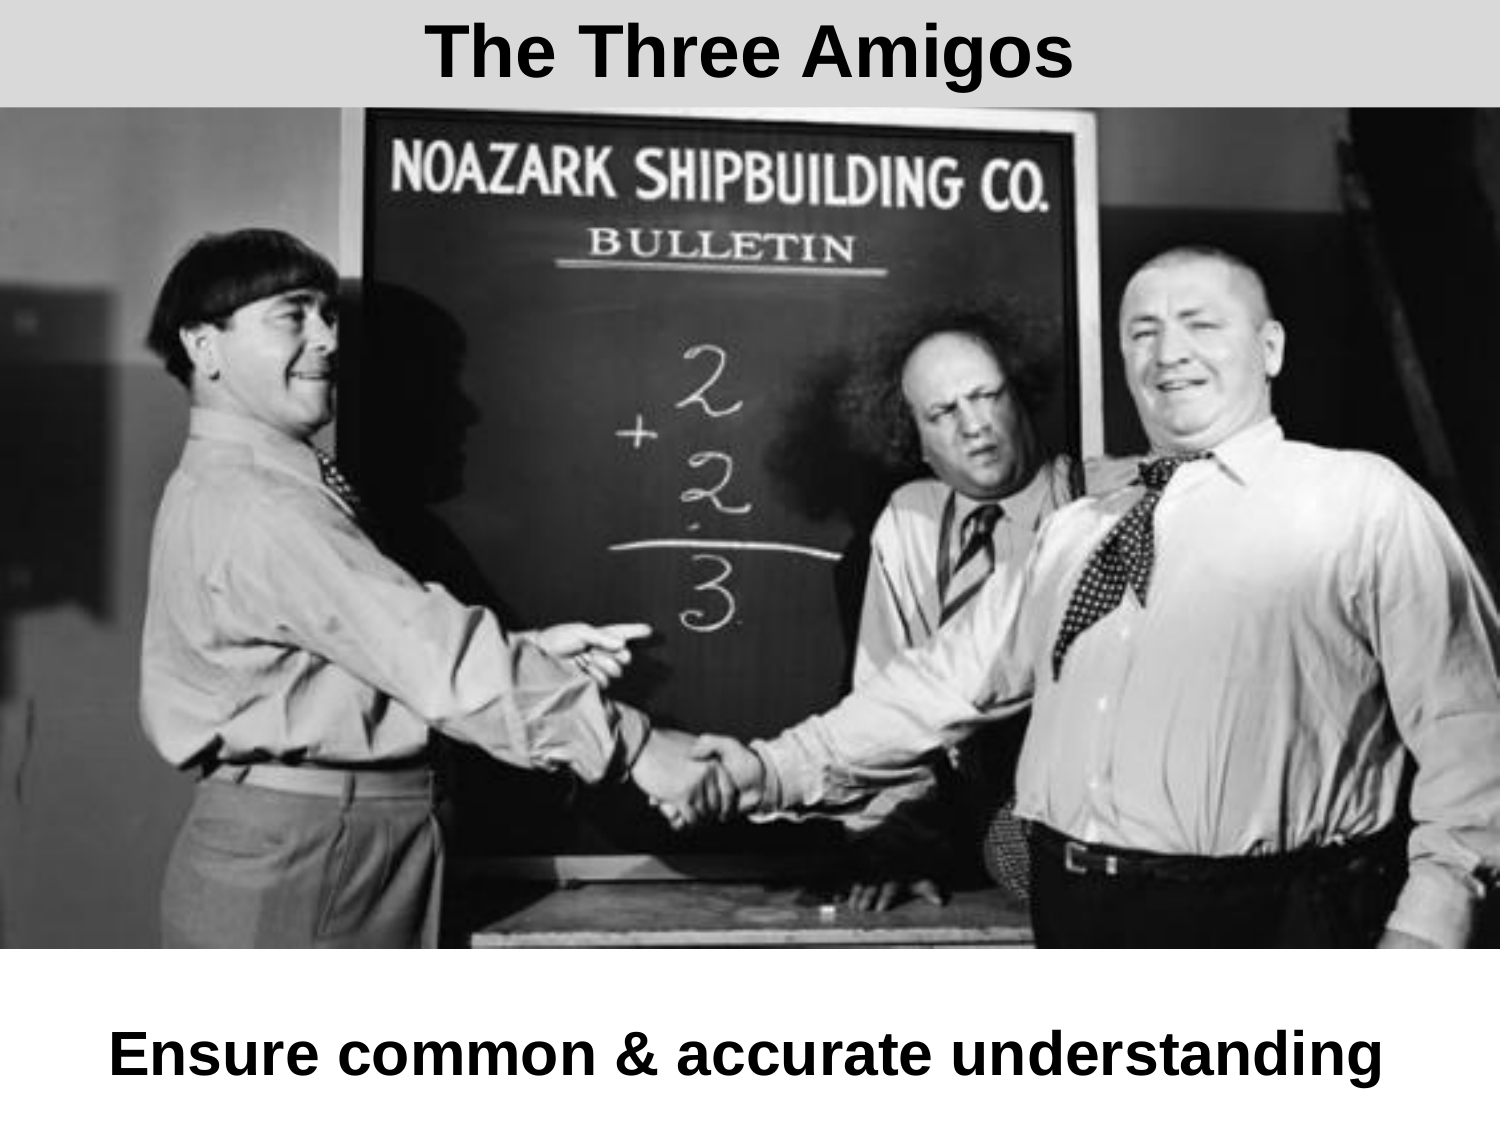

The Three Amigos
Ensure common & accurate understanding